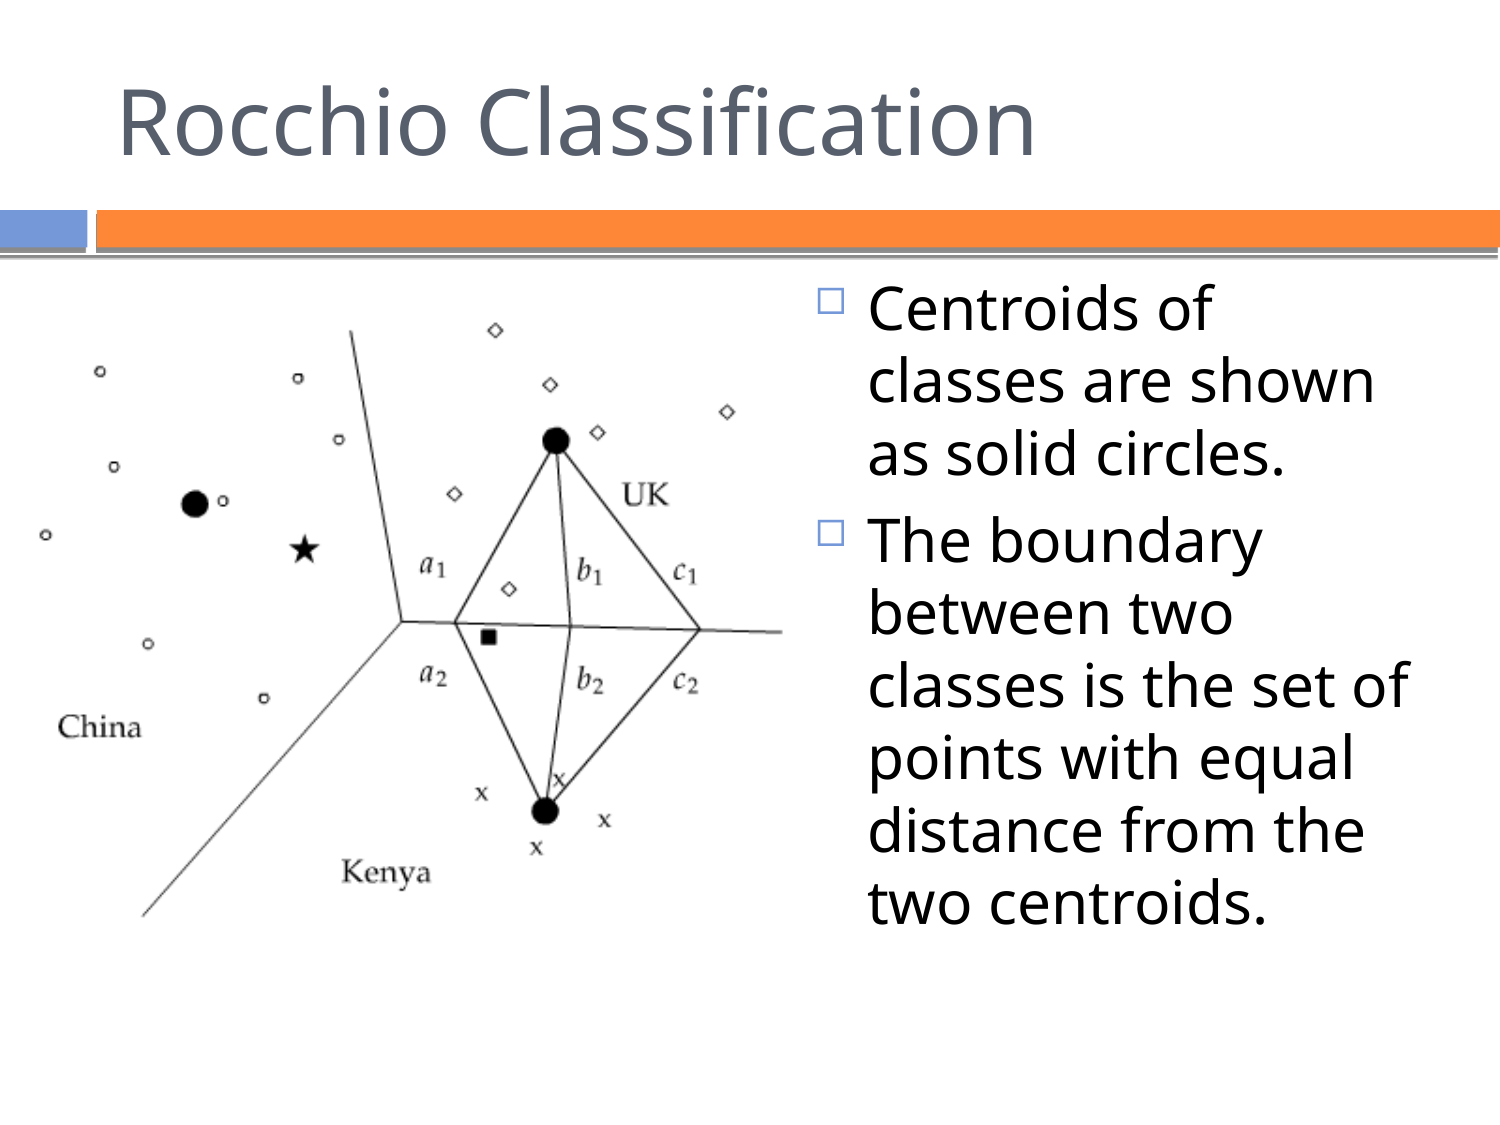

# Rocchio Classification
Centroids of classes are shown as solid circles.
The boundary between two classes is the set of points with equal distance from the two centroids.